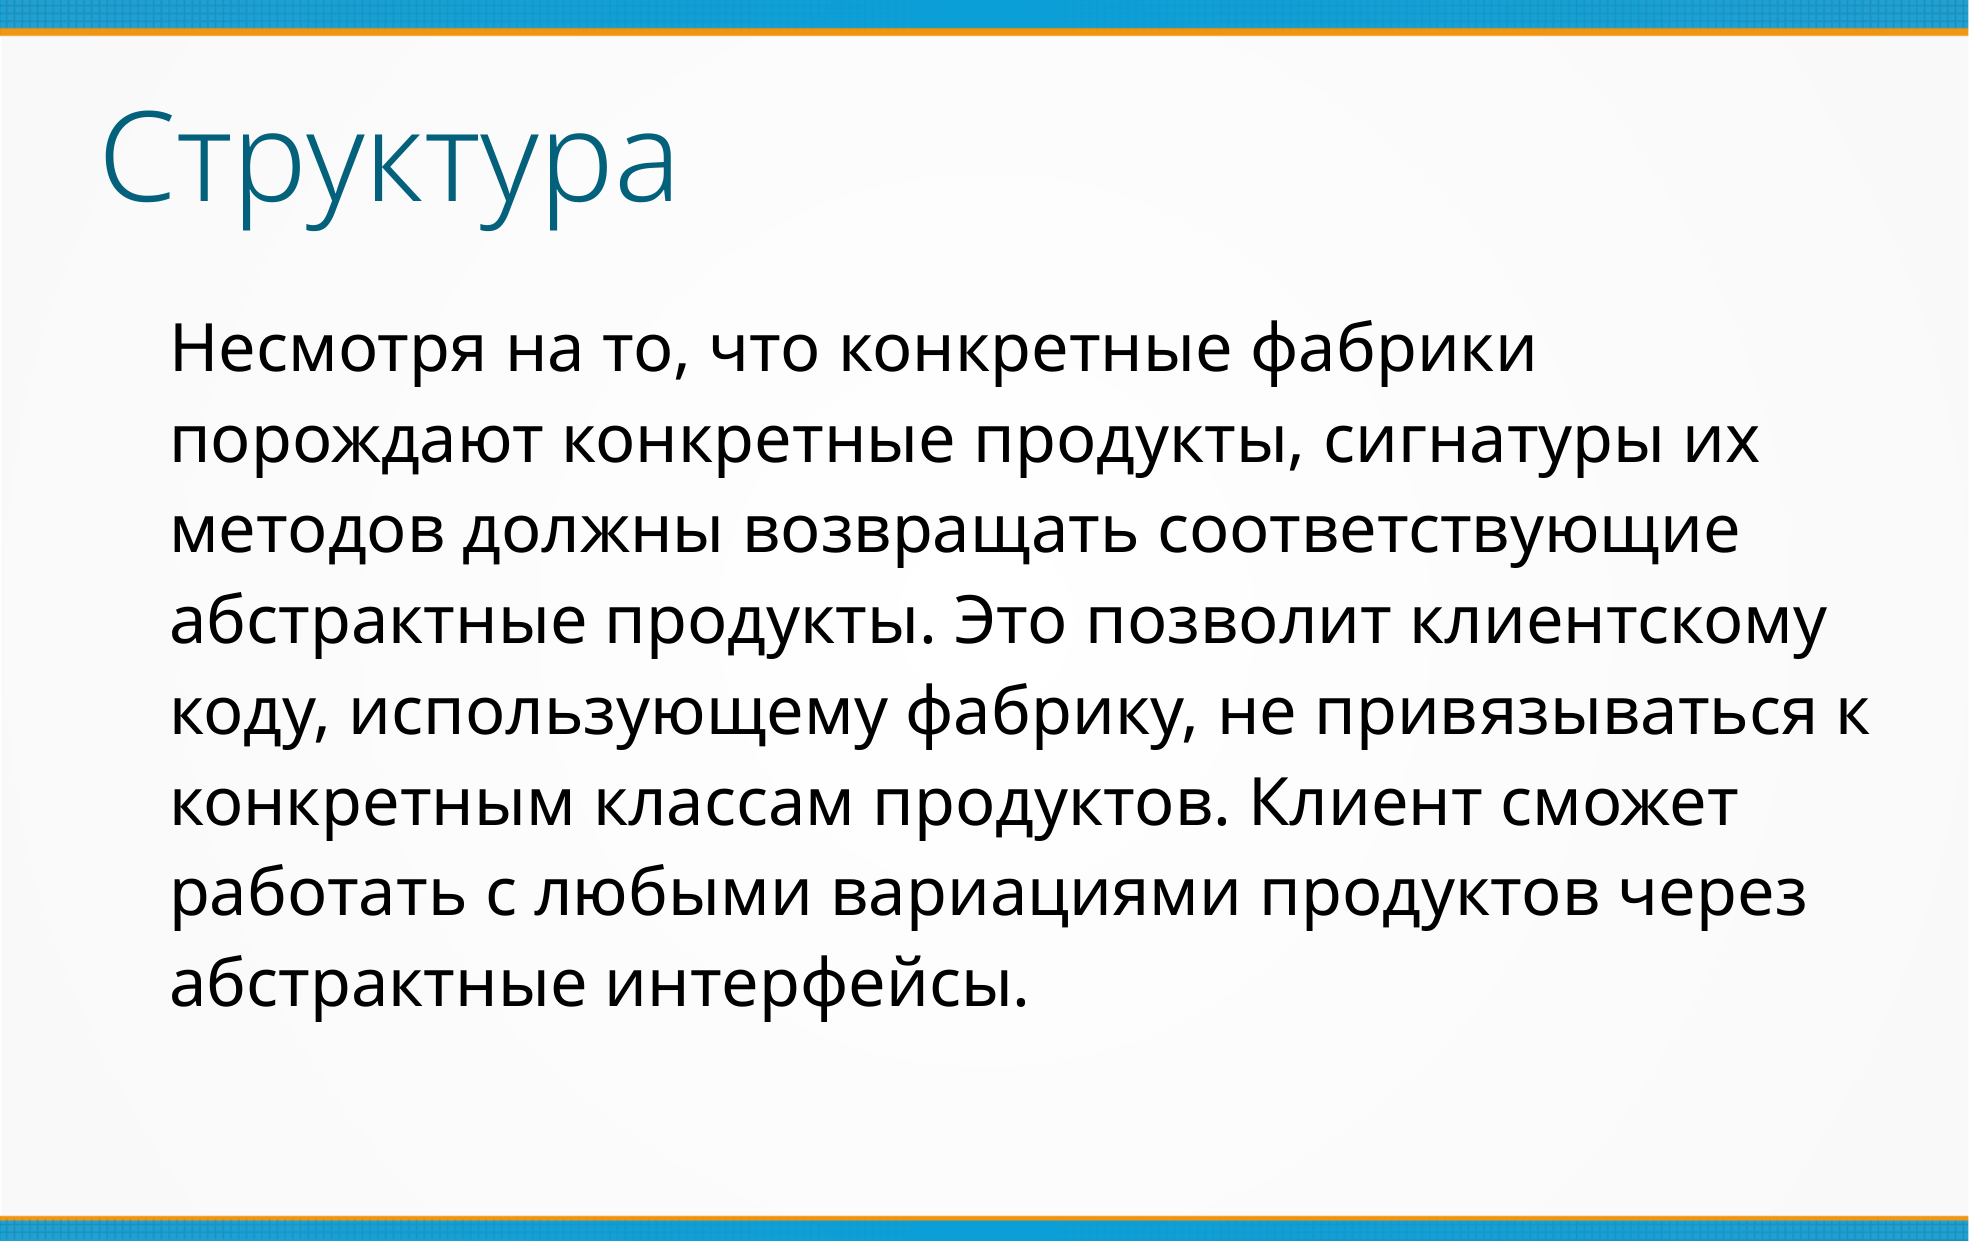

# Структура
Несмотря на то, что конкретные фабрики порождают конкретные продукты, сигнатуры их методов должны возвращать соответствующие абстрактные продукты. Это позволит клиентскому коду, использующему фабрику, не привязываться к конкретным классам продуктов. Клиент сможет работать с любыми вариациями продуктов через абстрактные интерфейсы.